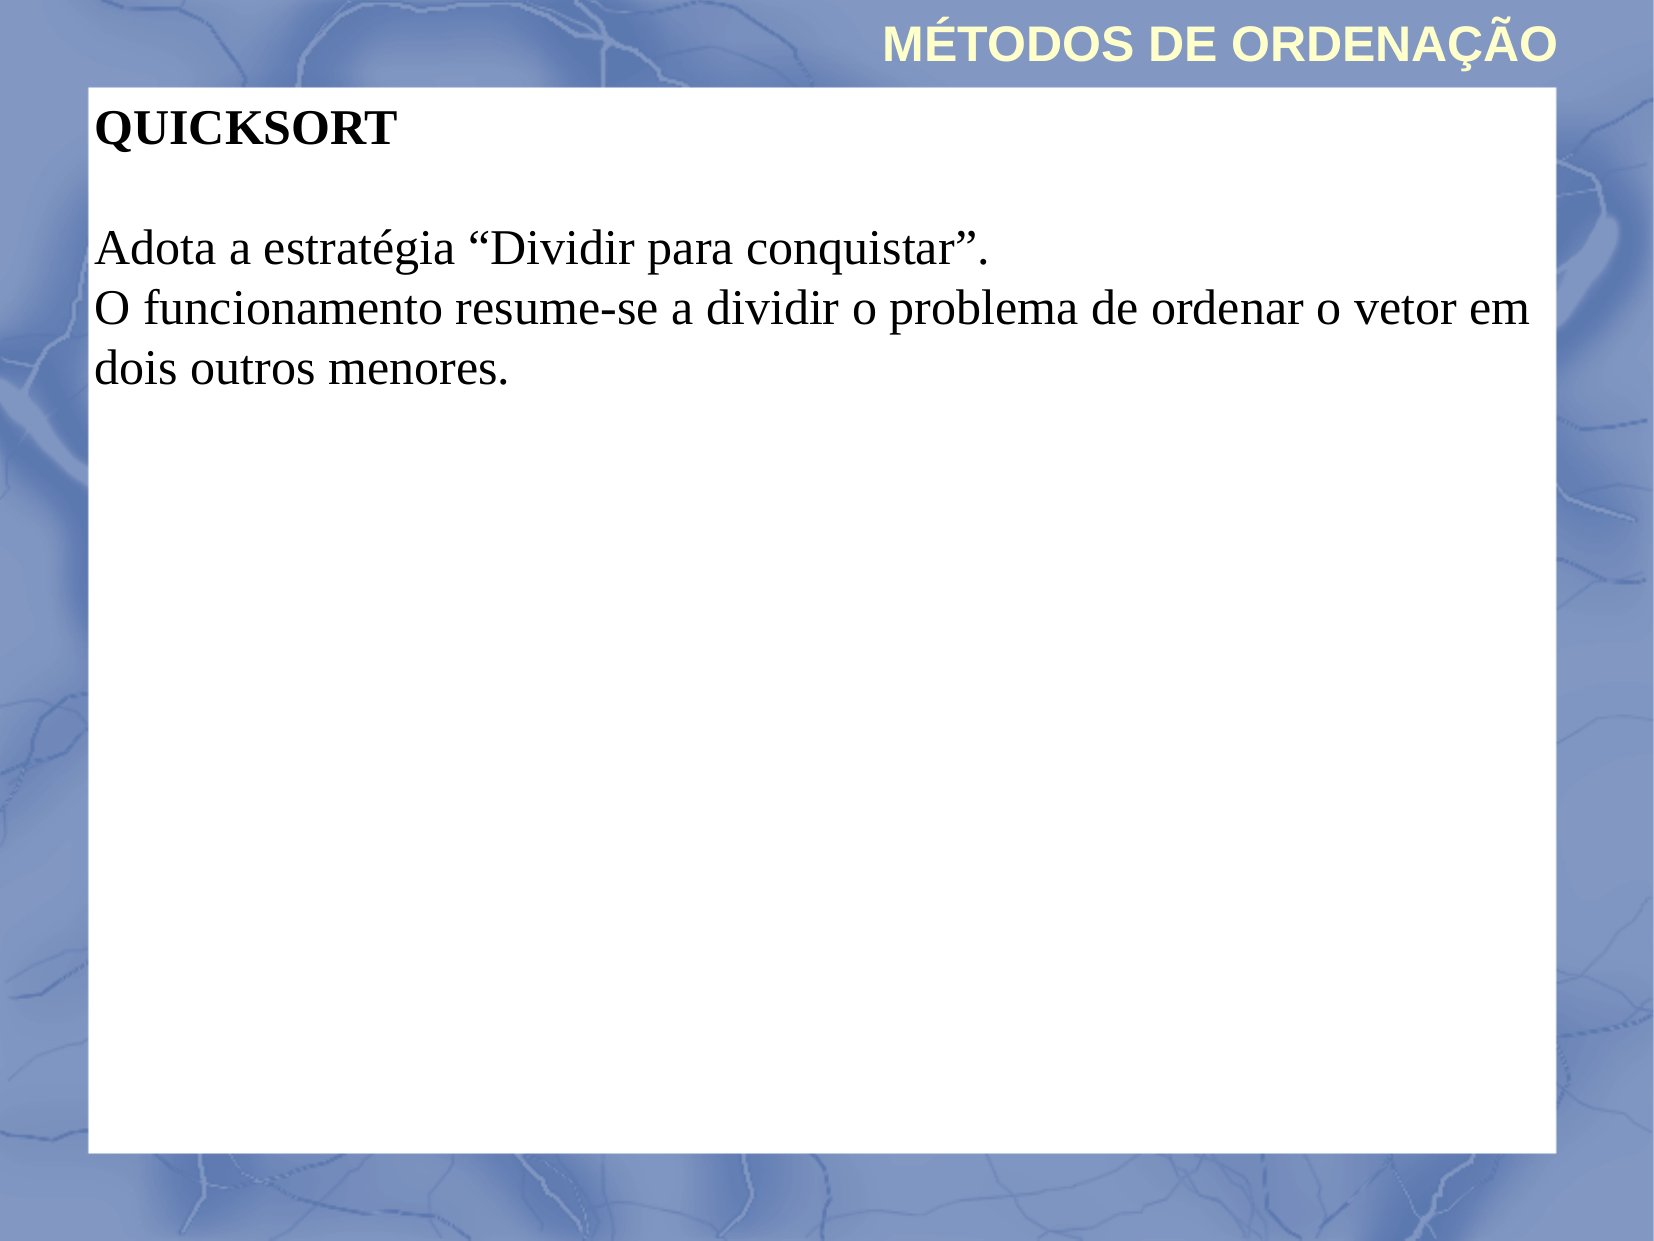

MÉTODOS DE ORDENAÇÃO
QUICKSORT
Adota a estratégia “Dividir para conquistar”.
O funcionamento resume-se a dividir o problema de ordenar o vetor em dois outros menores.